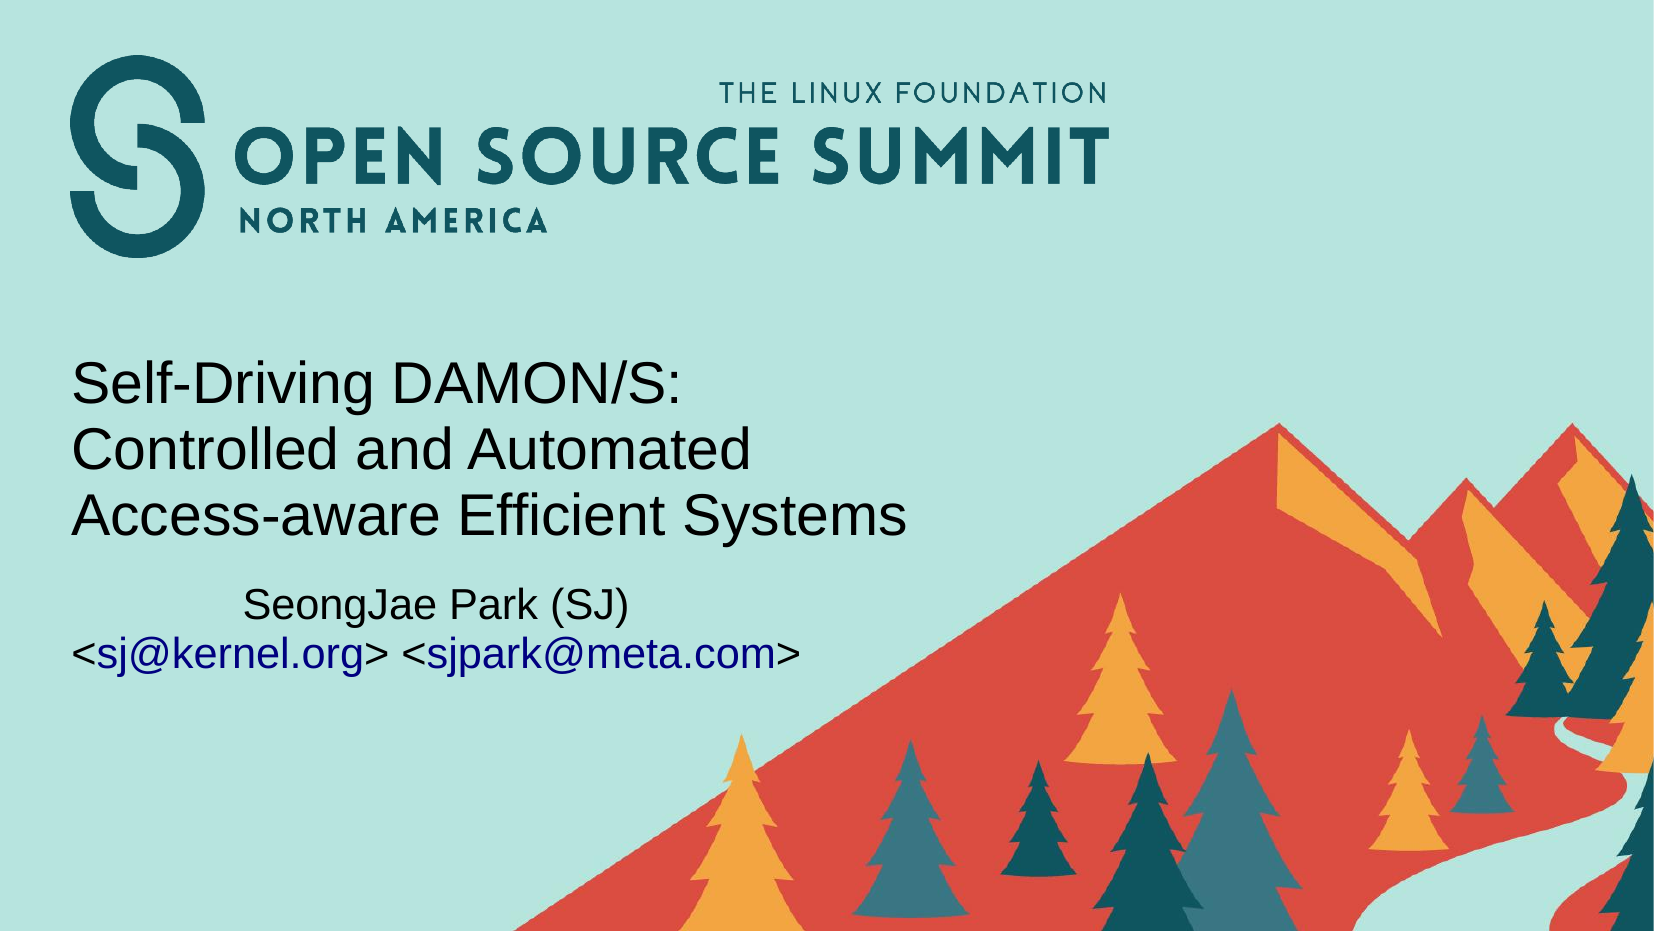

# Self-Driving DAMON/S: Controlled and Automated Access-aware Efficient Systems
SeongJae Park (SJ)
<sj@kernel.org> <sjpark@meta.com>